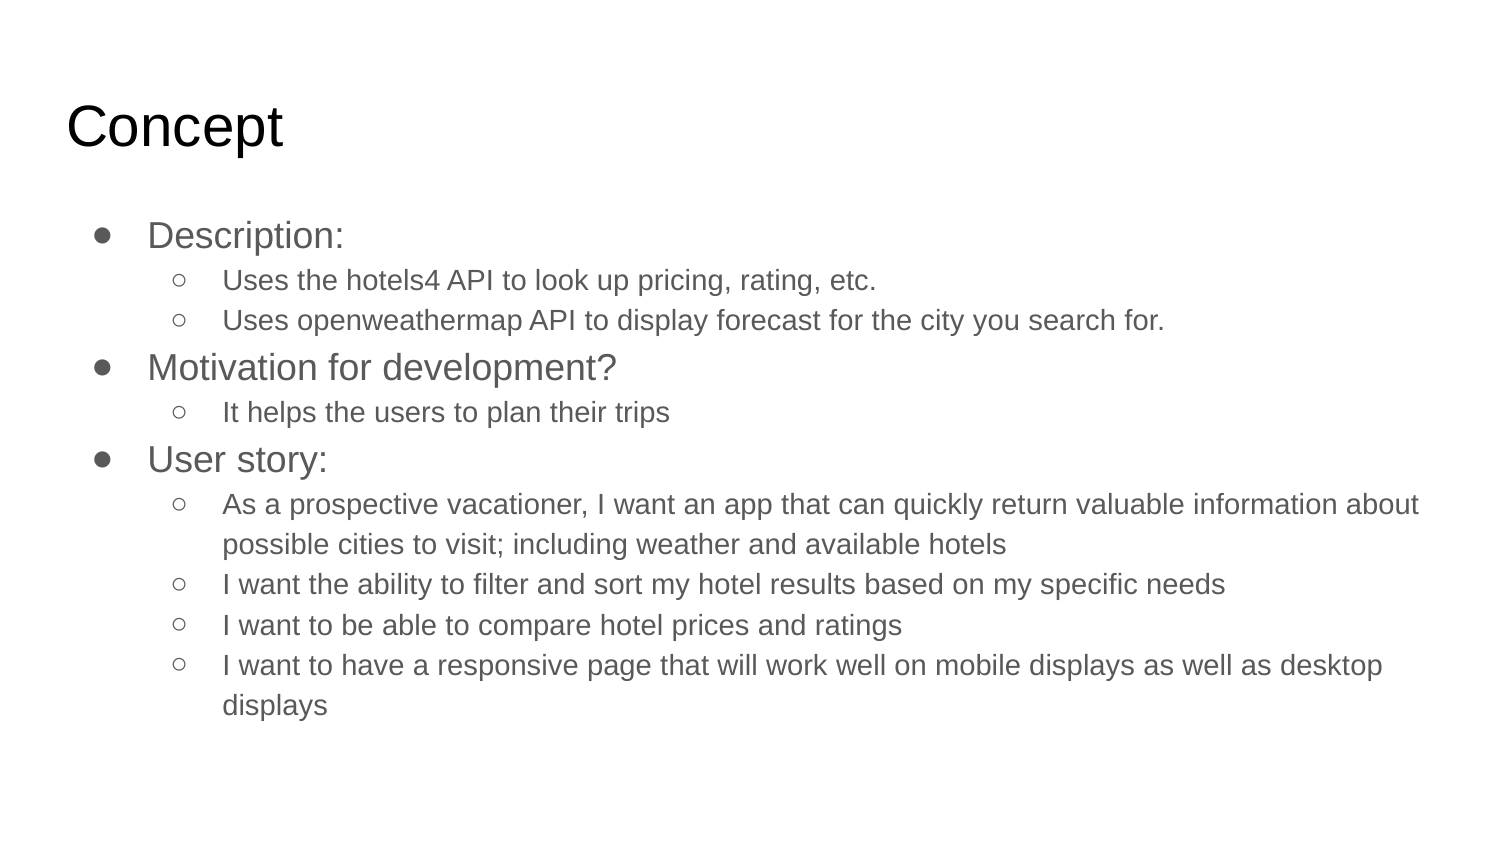

# Concept
Description:
Uses the hotels4 API to look up pricing, rating, etc.
Uses openweathermap API to display forecast for the city you search for.
Motivation for development?
It helps the users to plan their trips
User story:
As a prospective vacationer, I want an app that can quickly return valuable information about possible cities to visit; including weather and available hotels
I want the ability to filter and sort my hotel results based on my specific needs
I want to be able to compare hotel prices and ratings
I want to have a responsive page that will work well on mobile displays as well as desktop displays